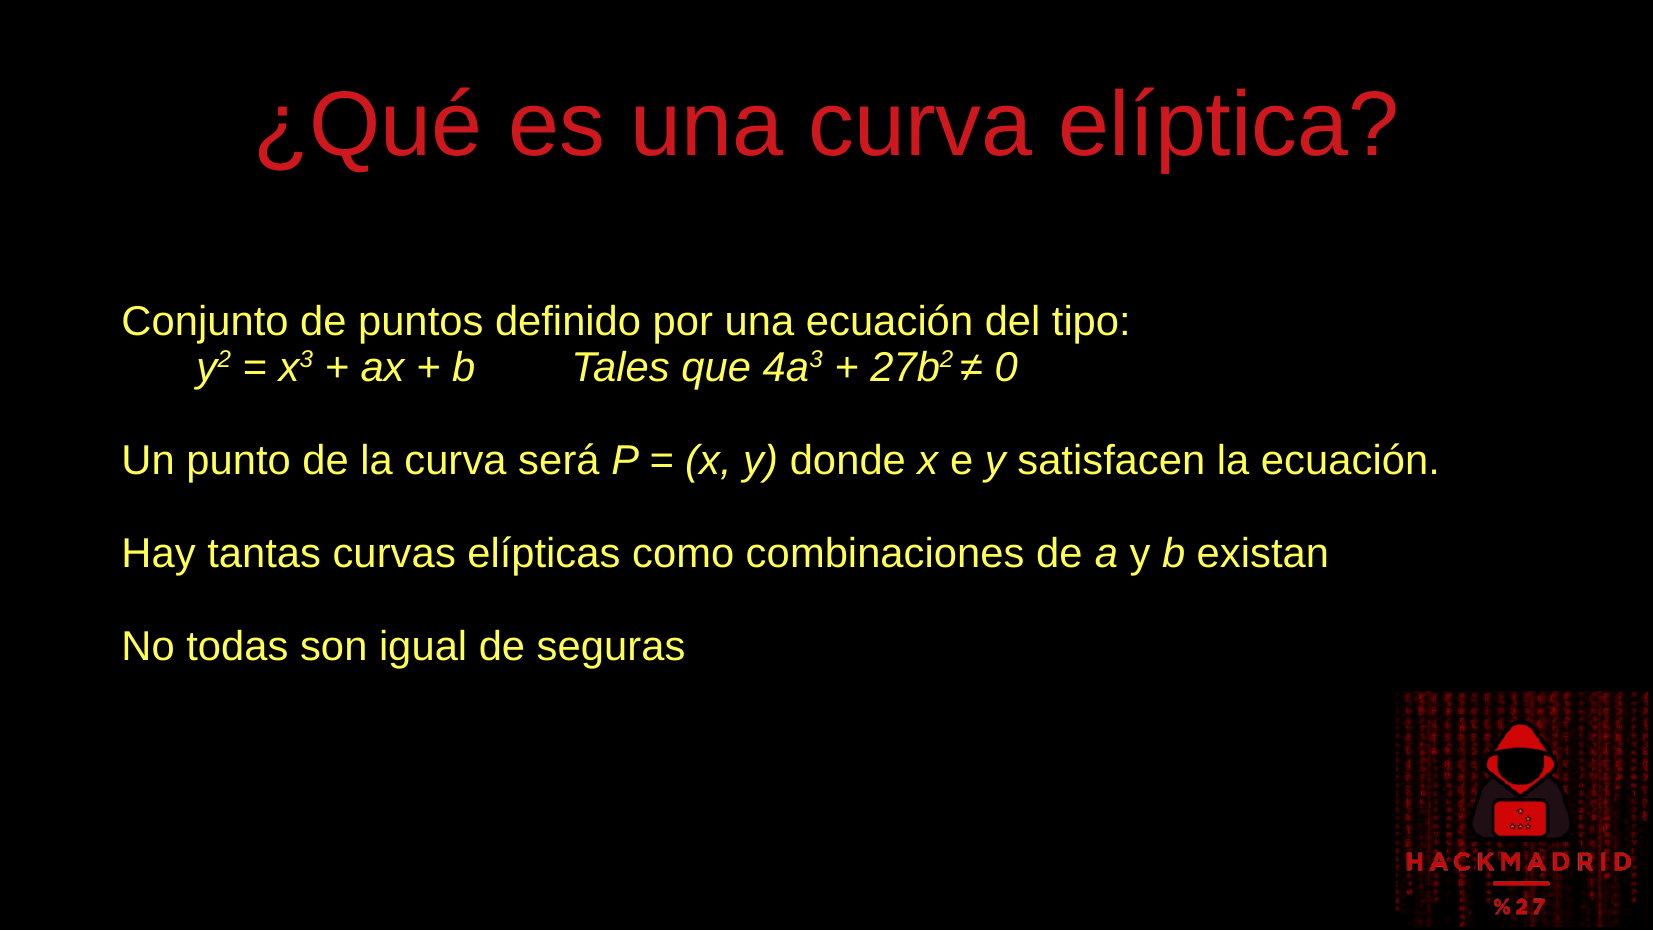

# ¿Qué es una curva elíptica?
Conjunto de puntos definido por una ecuación del tipo:
	y2 = x3 + ax + b		Tales que 4a3 + 27b2 ≠ 0
Un punto de la curva será P = (x, y) donde x e y satisfacen la ecuación.
Hay tantas curvas elípticas como combinaciones de a y b existan
No todas son igual de seguras